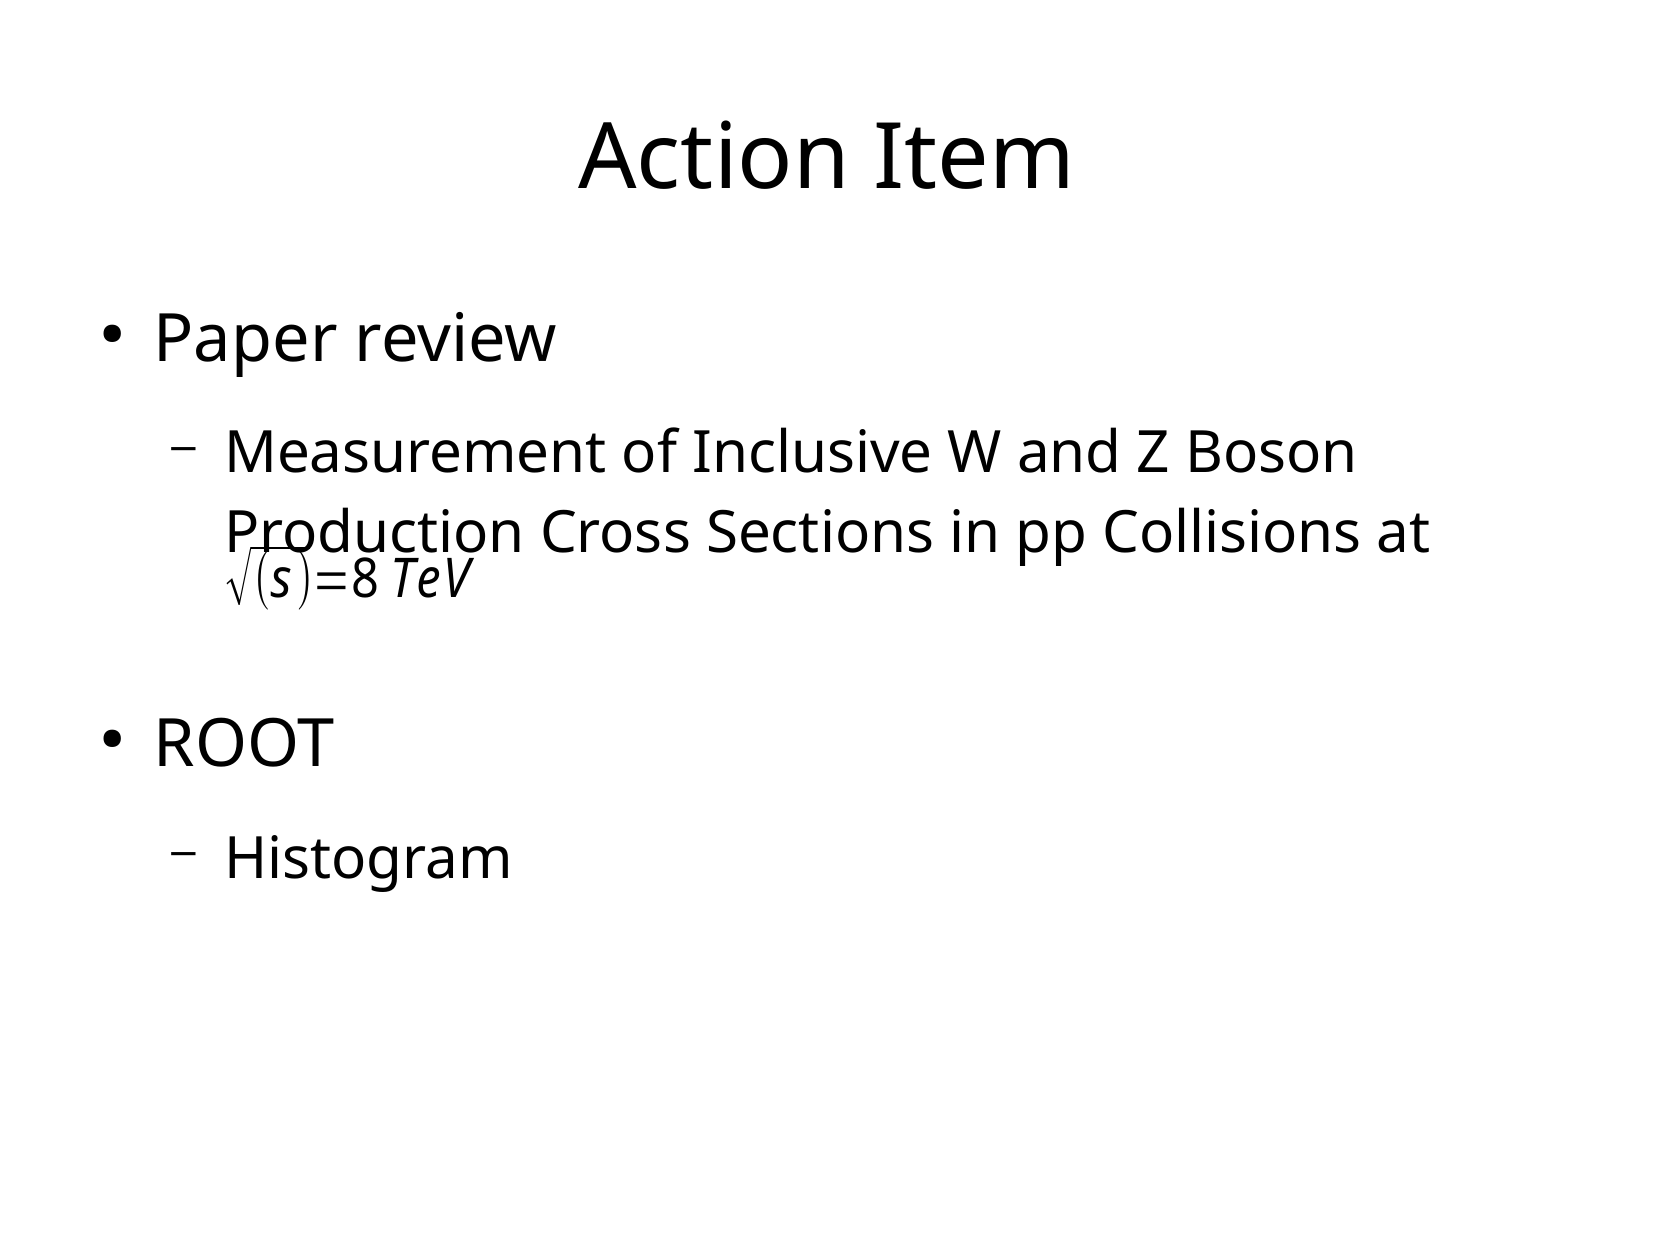

# Action Item
Paper review
Measurement of Inclusive W and Z Boson Production Cross Sections in pp Collisions at
ROOT
Histogram